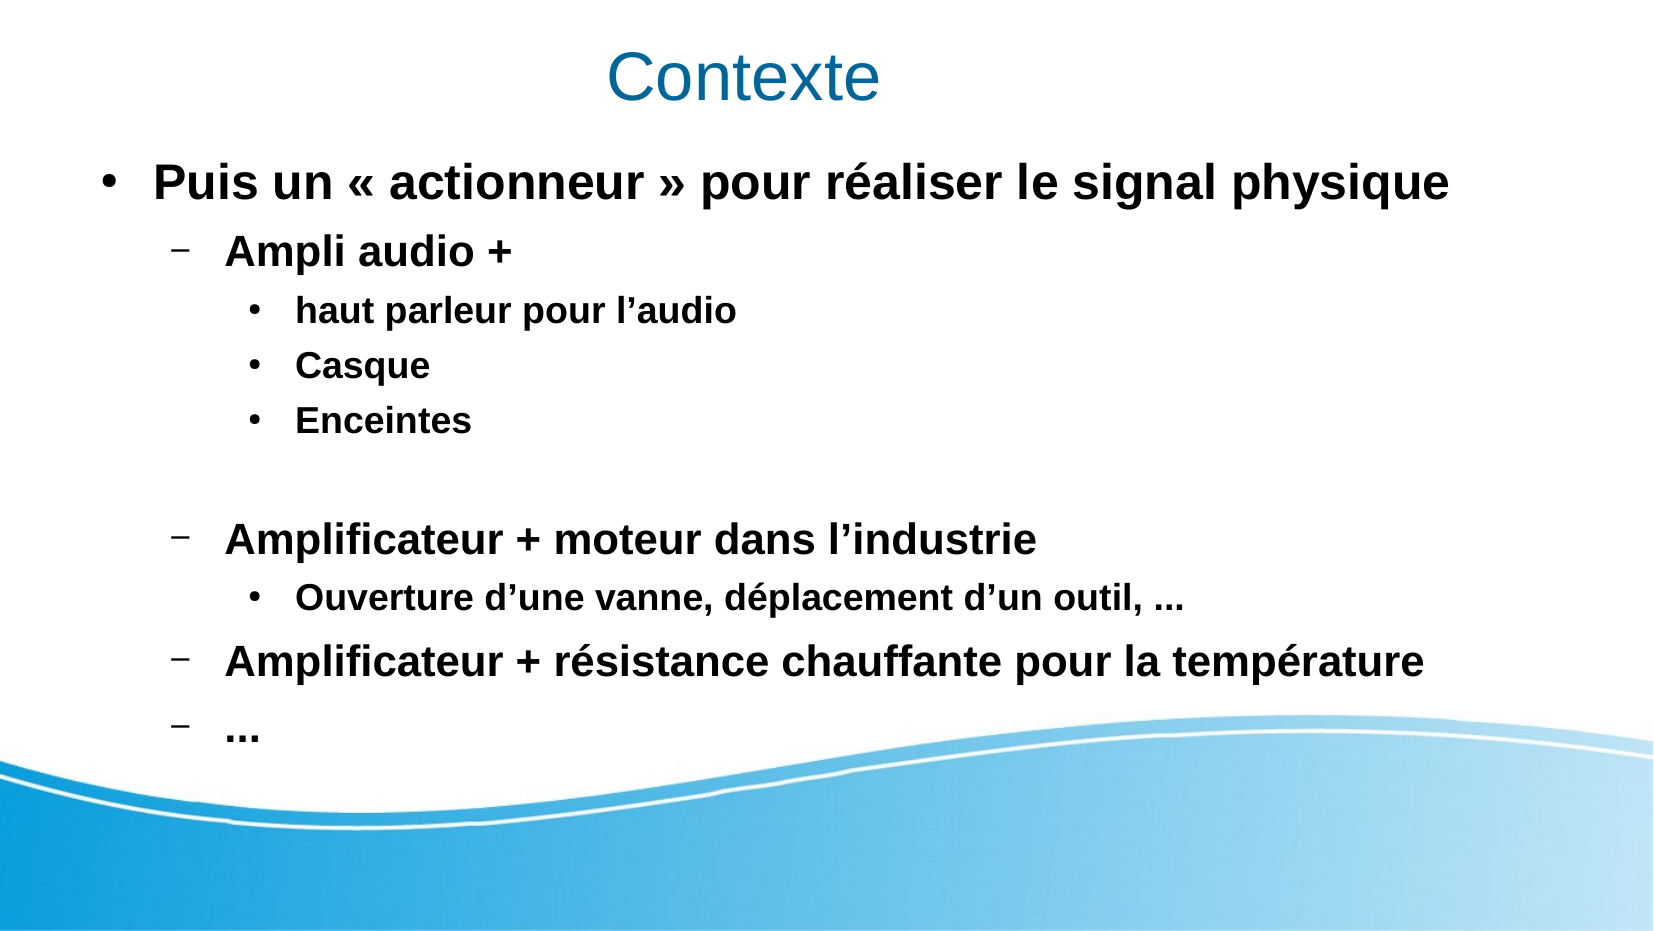

# Contexte
Puis un « actionneur » pour réaliser le signal physique
Ampli audio +
haut parleur pour l’audio
Casque
Enceintes
Amplificateur + moteur dans l’industrie
Ouverture d’une vanne, déplacement d’un outil, ...
Amplificateur + résistance chauffante pour la température
...